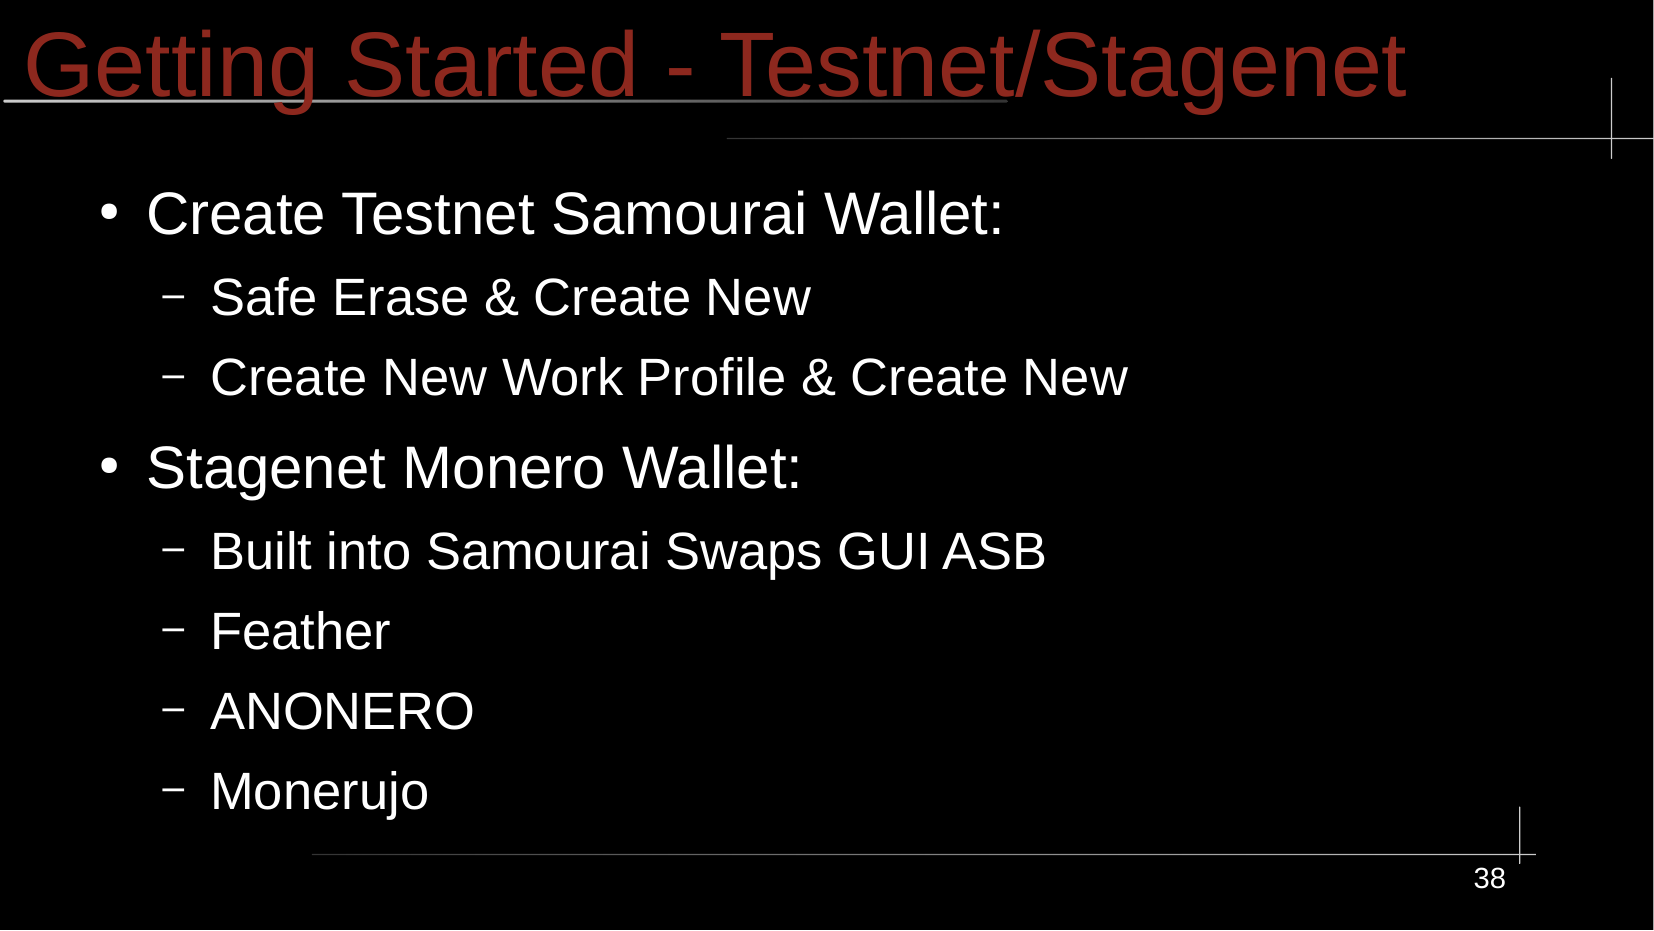

# Getting Started - Testnet/Stagenet
Create Testnet Samourai Wallet:
Safe Erase & Create New
Create New Work Profile & Create New
Stagenet Monero Wallet:
Built into Samourai Swaps GUI ASB
Feather
ANONERO
Monerujo
38